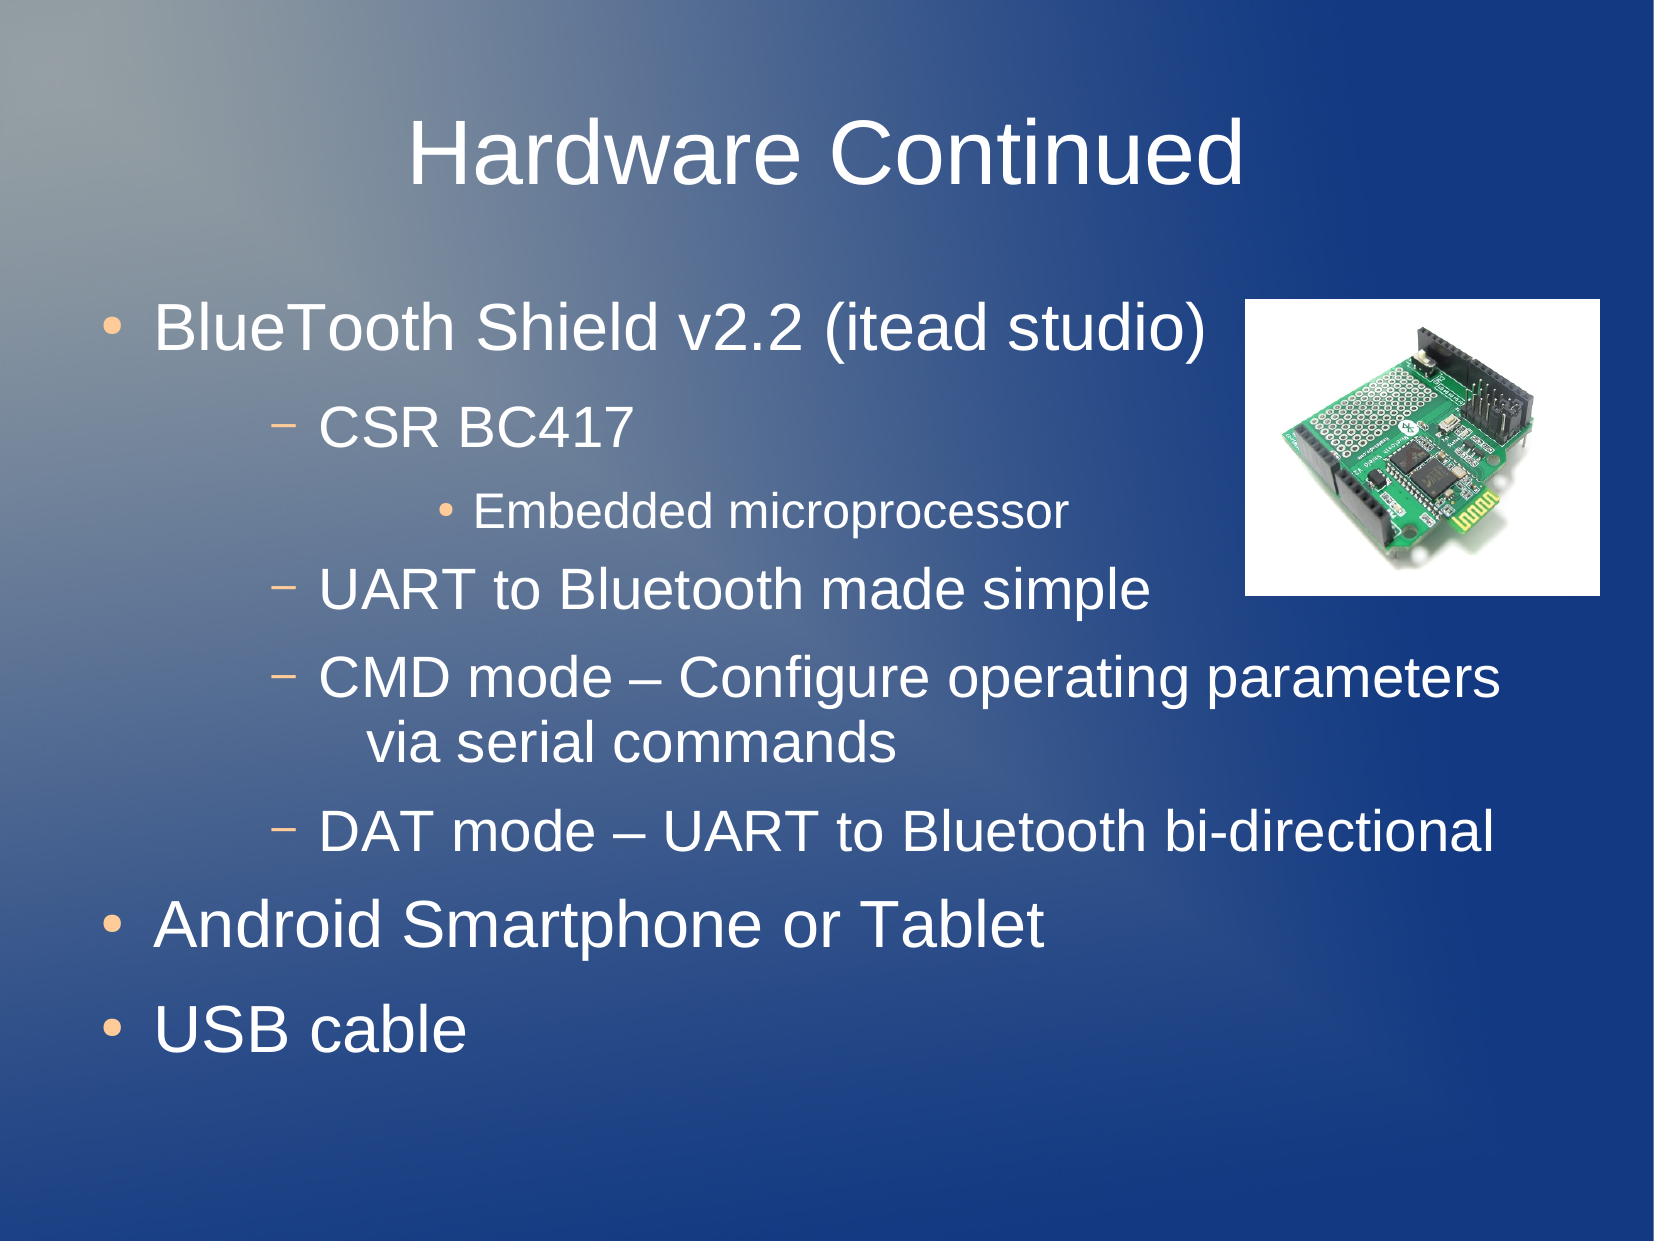

# Hardware Continued
BlueTooth Shield v2.2 (itead studio)
CSR BC417
Embedded microprocessor
UART to Bluetooth made simple
CMD mode – Configure operating parameters via serial commands
DAT mode – UART to Bluetooth bi-directional
Android Smartphone or Tablet
USB cable